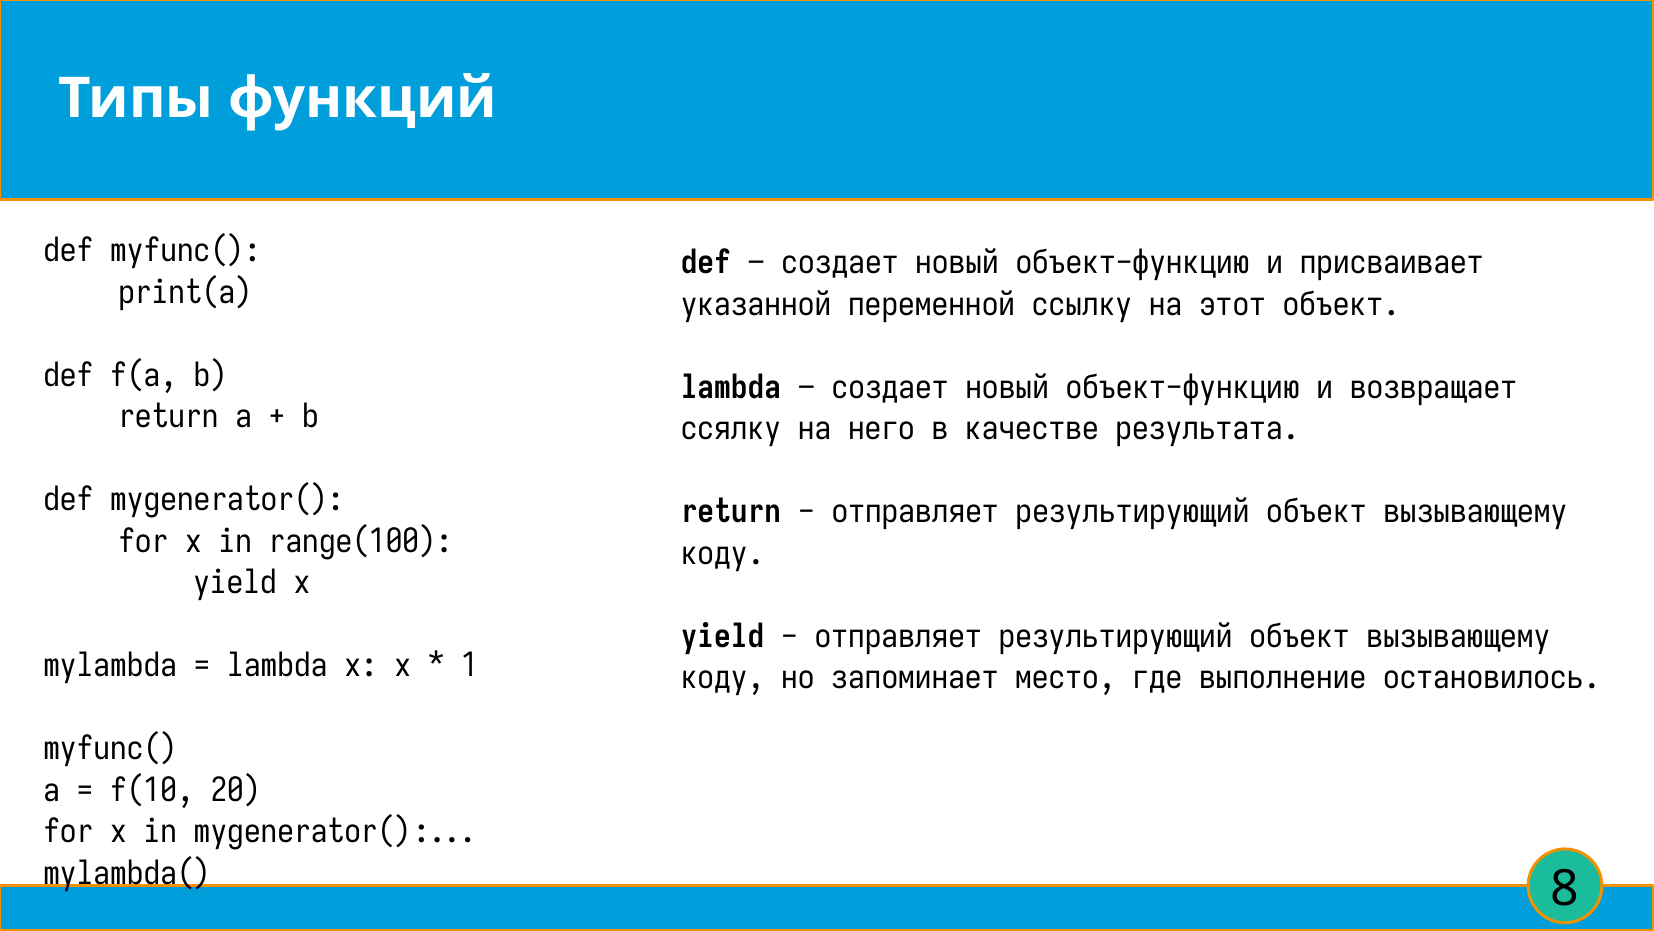

# Типы функций
def myfunc():
	print(a)
def f(a, b)
	return a + b
def mygenerator():
	for x in range(100):
		yield x
mylambda = lambda x: x * 1
myfunc()
a = f(10, 20)
for x in mygenerator():...
mylambda()
def – создает новый объект-функцию и присваивает указанной переменной ссылку на этот объект.
lambda – создает новый объект-функцию и возвращает ссялку на него в качестве результата.
return - отправляет результирующий объект вызывающему коду.
yield - отправляет результирующий объект вызывающему коду, но запоминает место, где выполнение остановилось.